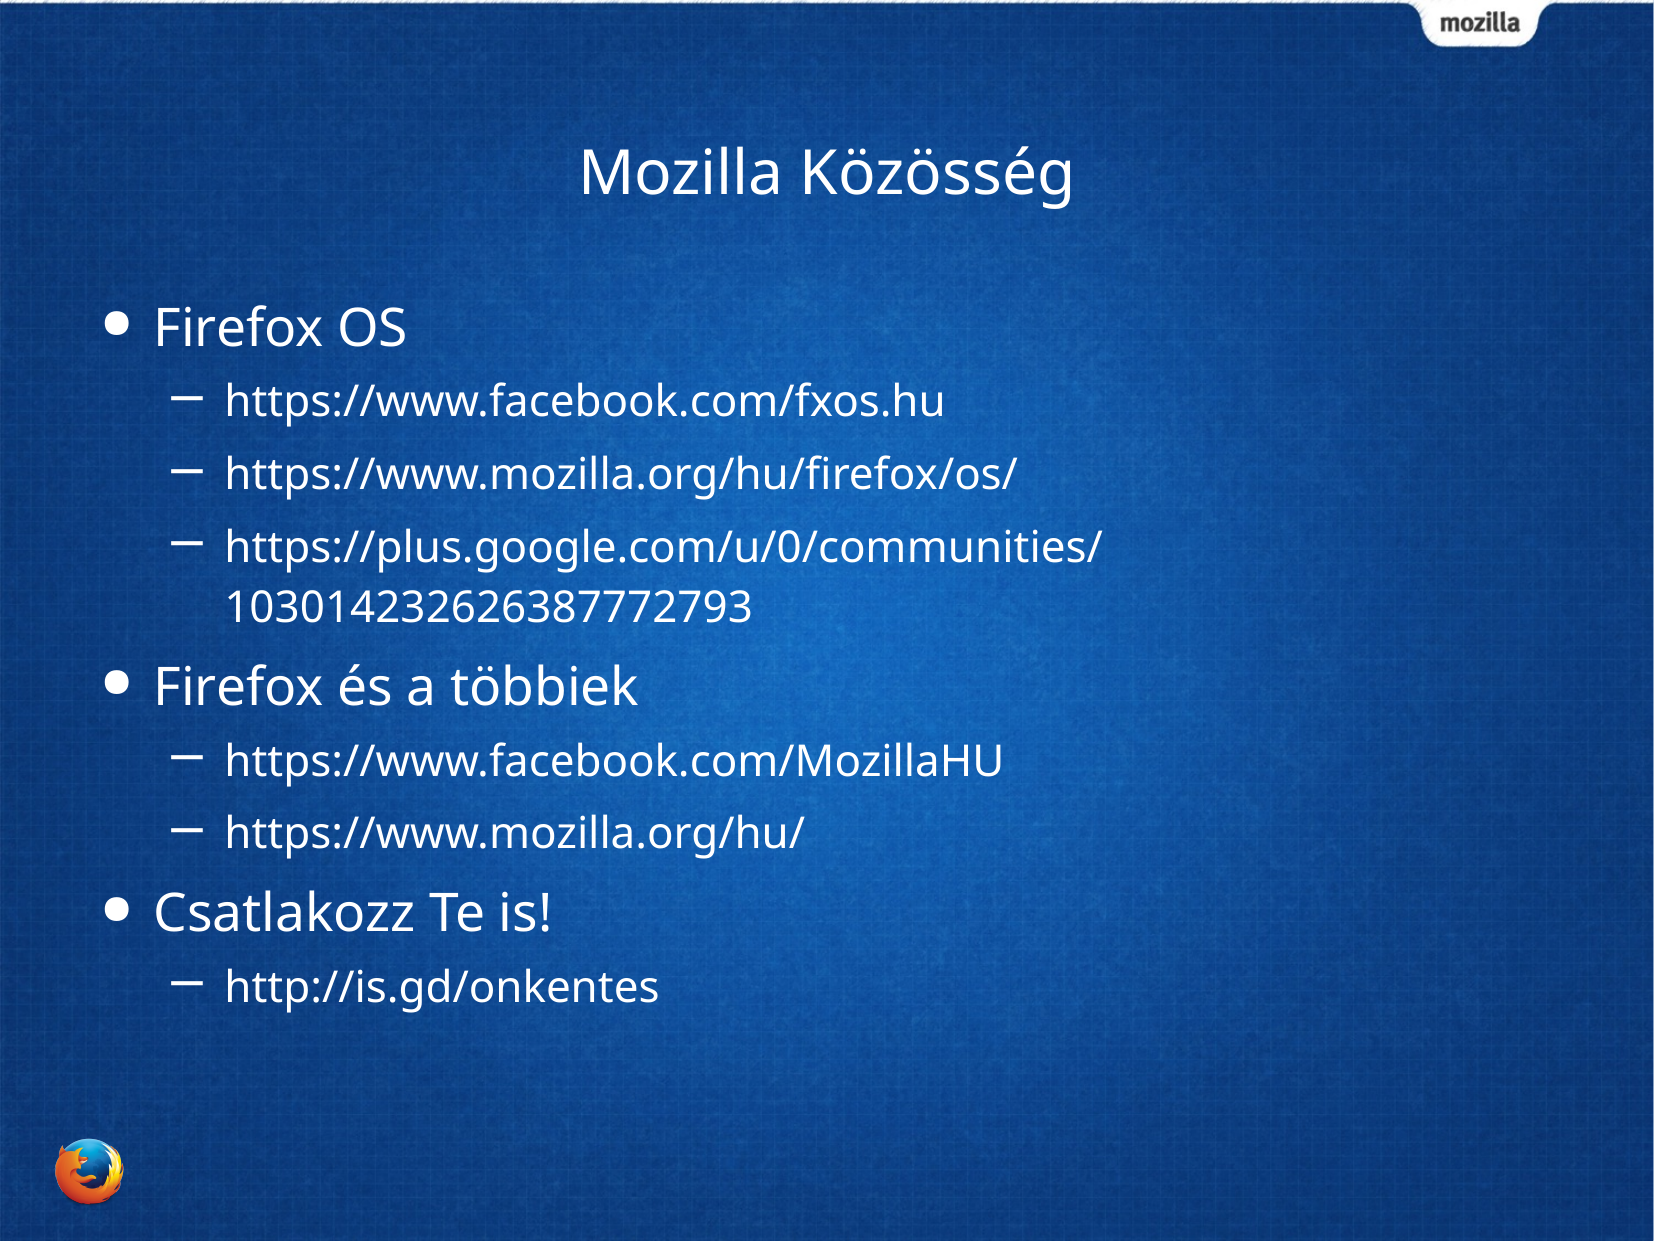

# Mozilla Közösség
Firefox OS
https://www.facebook.com/fxos.hu
https://www.mozilla.org/hu/firefox/os/
https://plus.google.com/u/0/communities/103014232626387772793
Firefox és a többiek
https://www.facebook.com/MozillaHU
https://www.mozilla.org/hu/
Csatlakozz Te is!
http://is.gd/onkentes